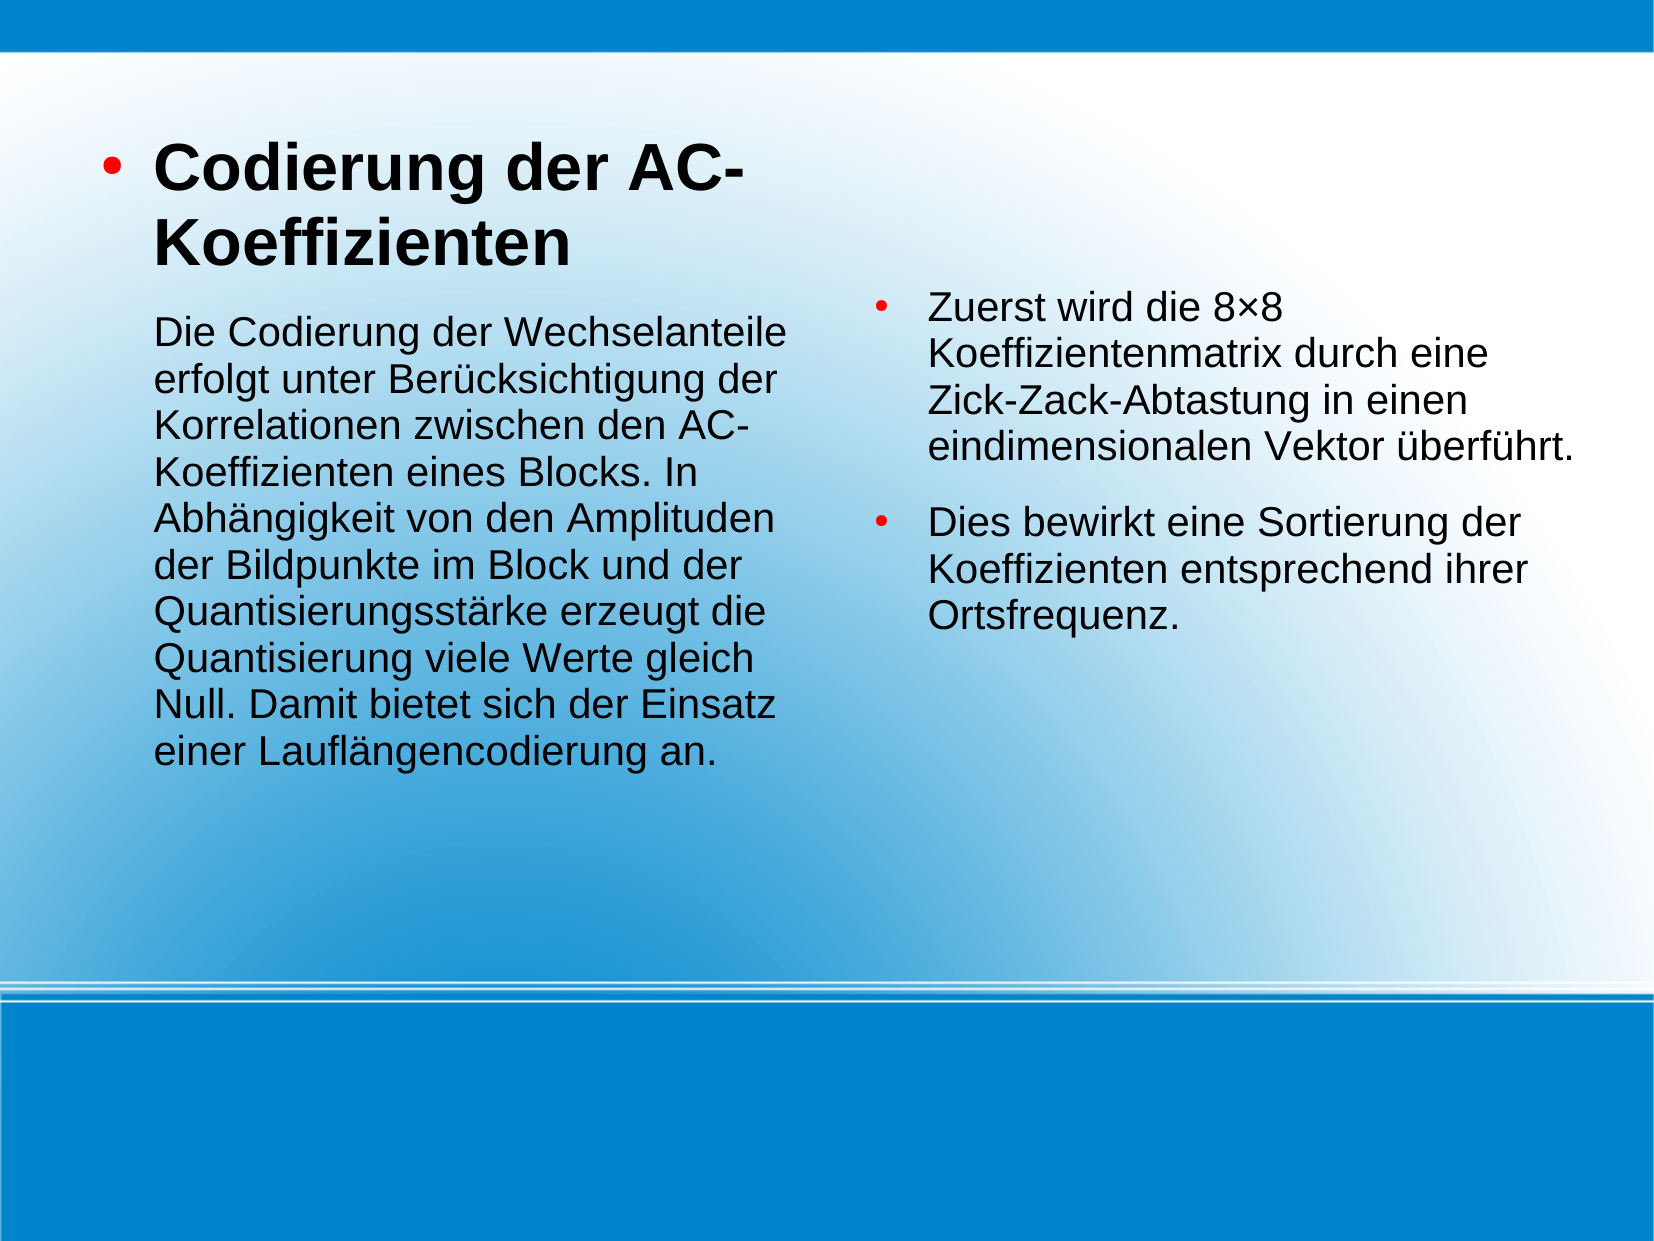

Codierung der AC-Koeffizienten
Die Codierung der Wechselanteile erfolgt unter Berücksichtigung der Korrelationen zwischen den AC-Koeffizienten eines Blocks. In Abhängigkeit von den Amplituden der Bildpunkte im Block und der Quantisierungsstärke erzeugt die Quantisierung viele Werte gleich Null. Damit bietet sich der Einsatz einer Lauflängencodierung an.
Zuerst wird die 8×8 Koeffizientenmatrix durch eine Zick-Zack-Abtastung in einen eindimensionalen Vektor überführt.
Dies bewirkt eine Sortierung der Koeffizienten entsprechend ihrer Ortsfrequenz.
#